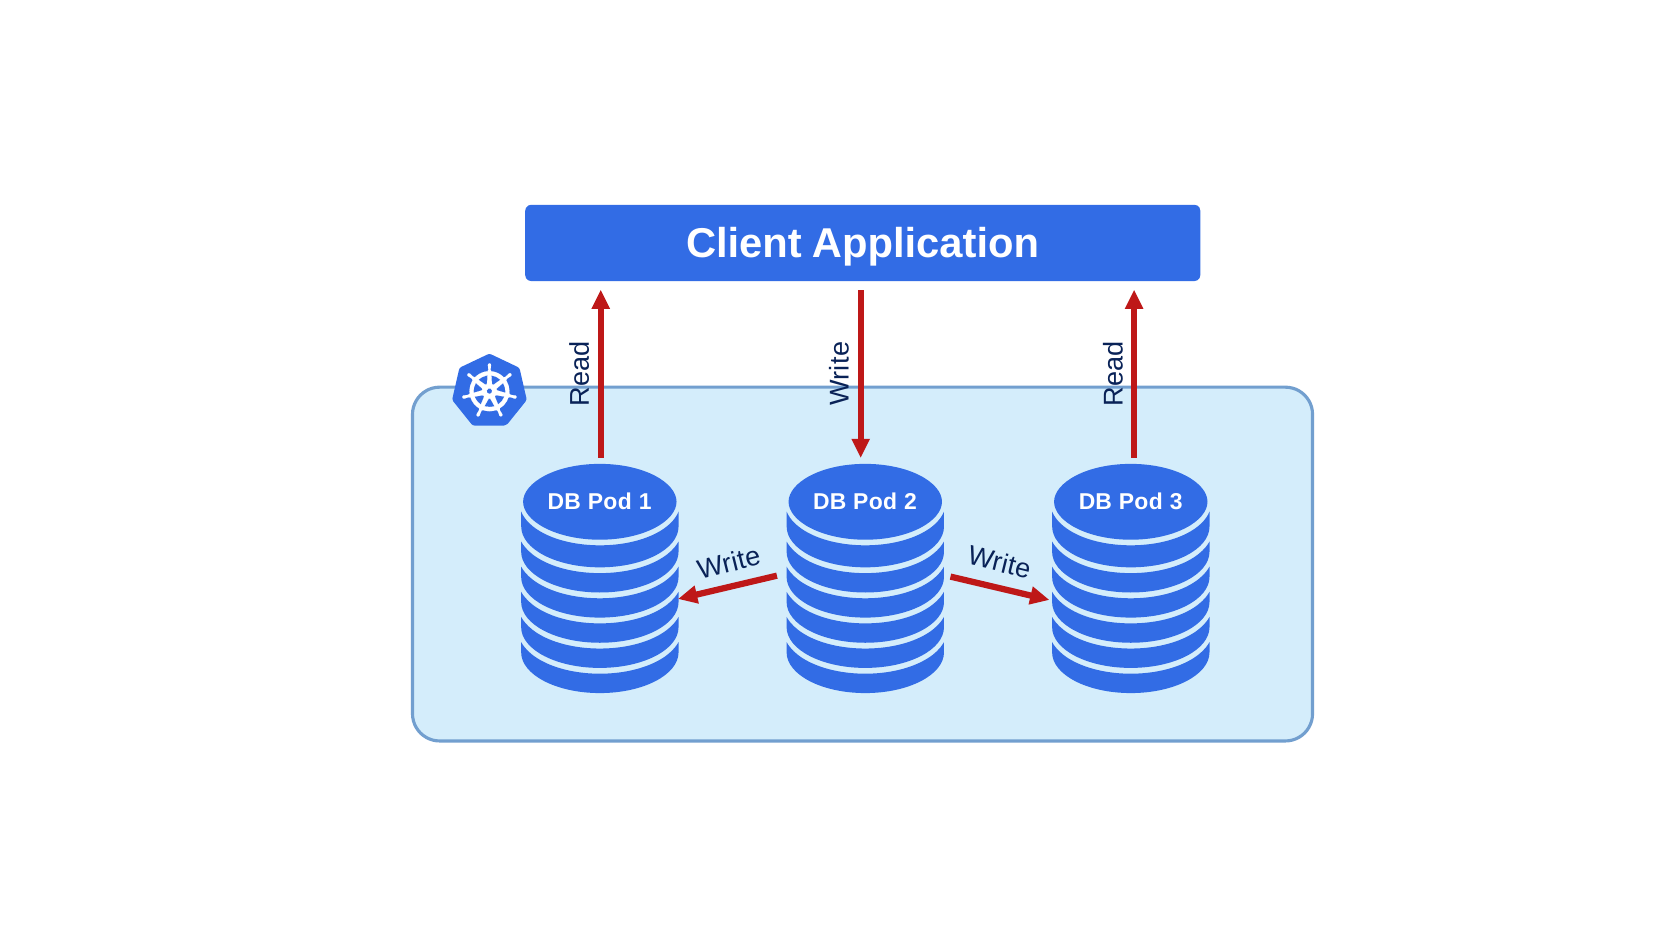

Client Application
Read
Write
Read
DB Pod 1
DB Pod 2
DB Pod 3
Write
Write